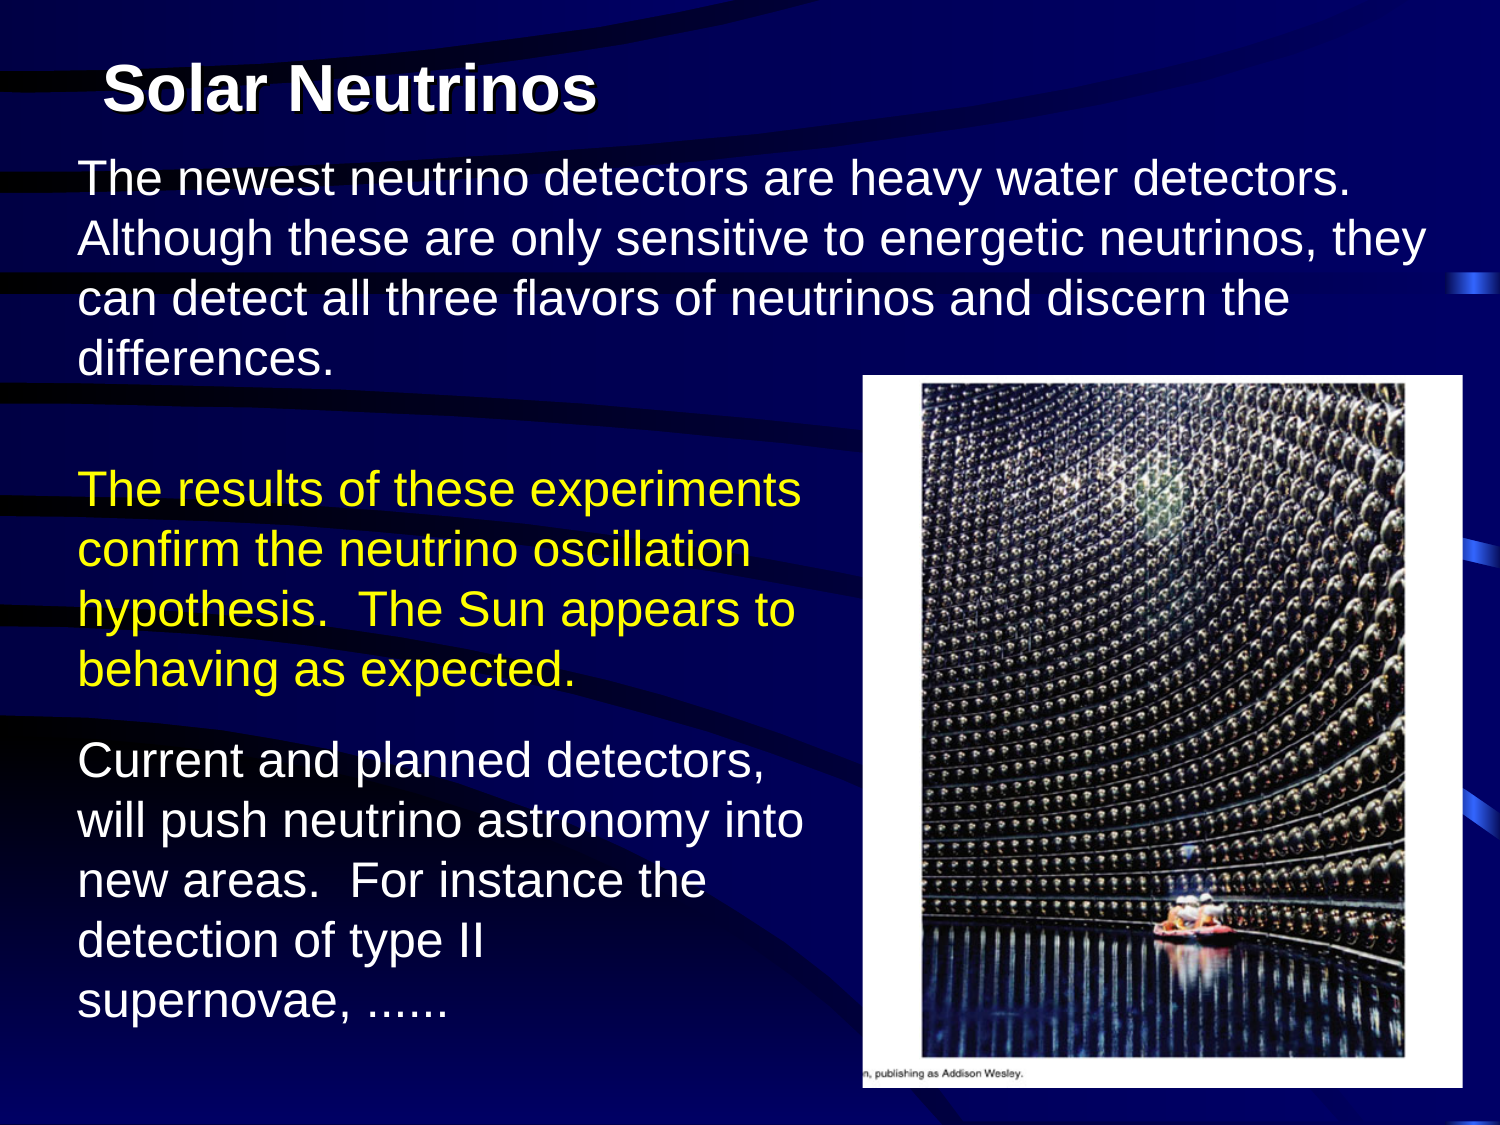

Solar Neutrinos
The newest neutrino detectors are heavy water detectors. Although these are only sensitive to energetic neutrinos, they can detect all three flavors of neutrinos and discern the differences.
The results of these experiments confirm the neutrino oscillation hypothesis. The Sun appears to behaving as expected.
Current and planned detectors, will push neutrino astronomy into new areas. For instance the detection of type II supernovae, ......